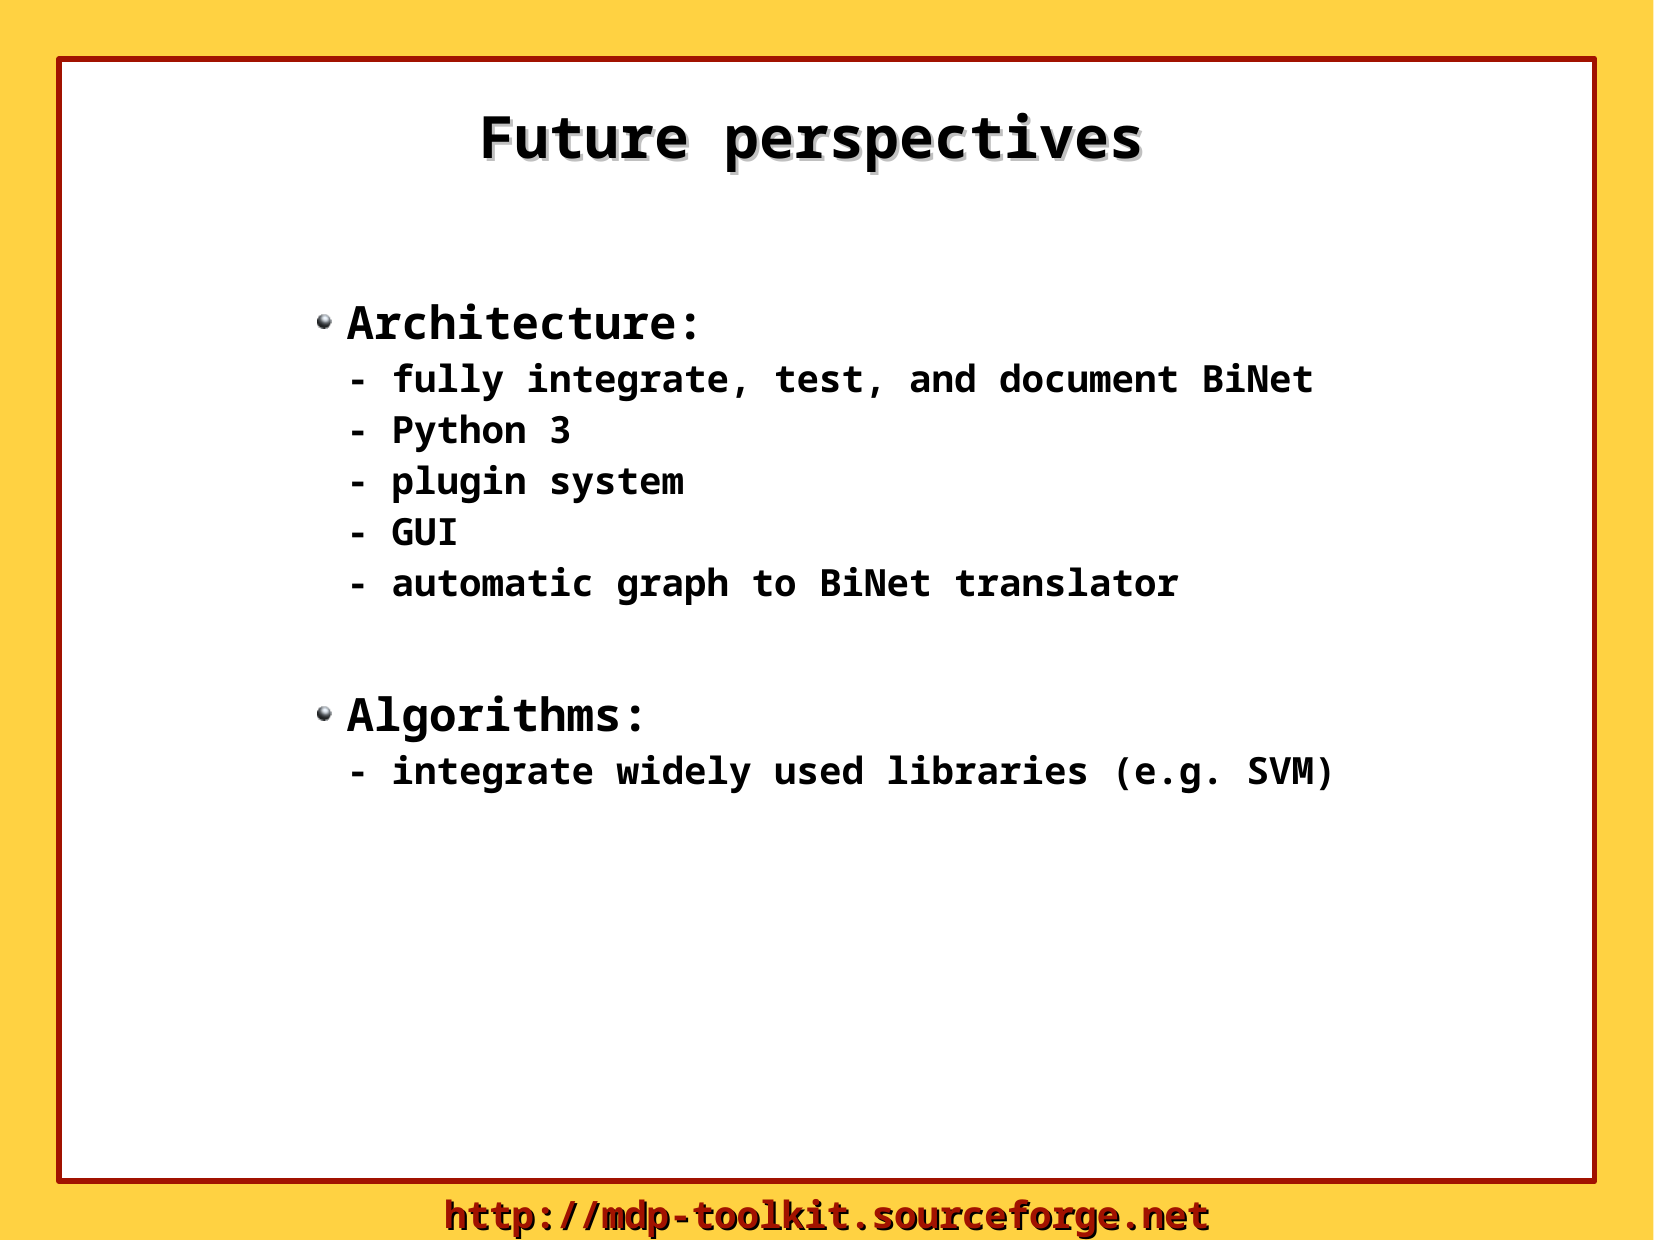

Future perspectives
Architecture:
- fully integrate, test, and document BiNet
- Python 3
- plugin system
- GUI
- automatic graph to BiNet translator
Algorithms:
- integrate widely used libraries (e.g. SVM)